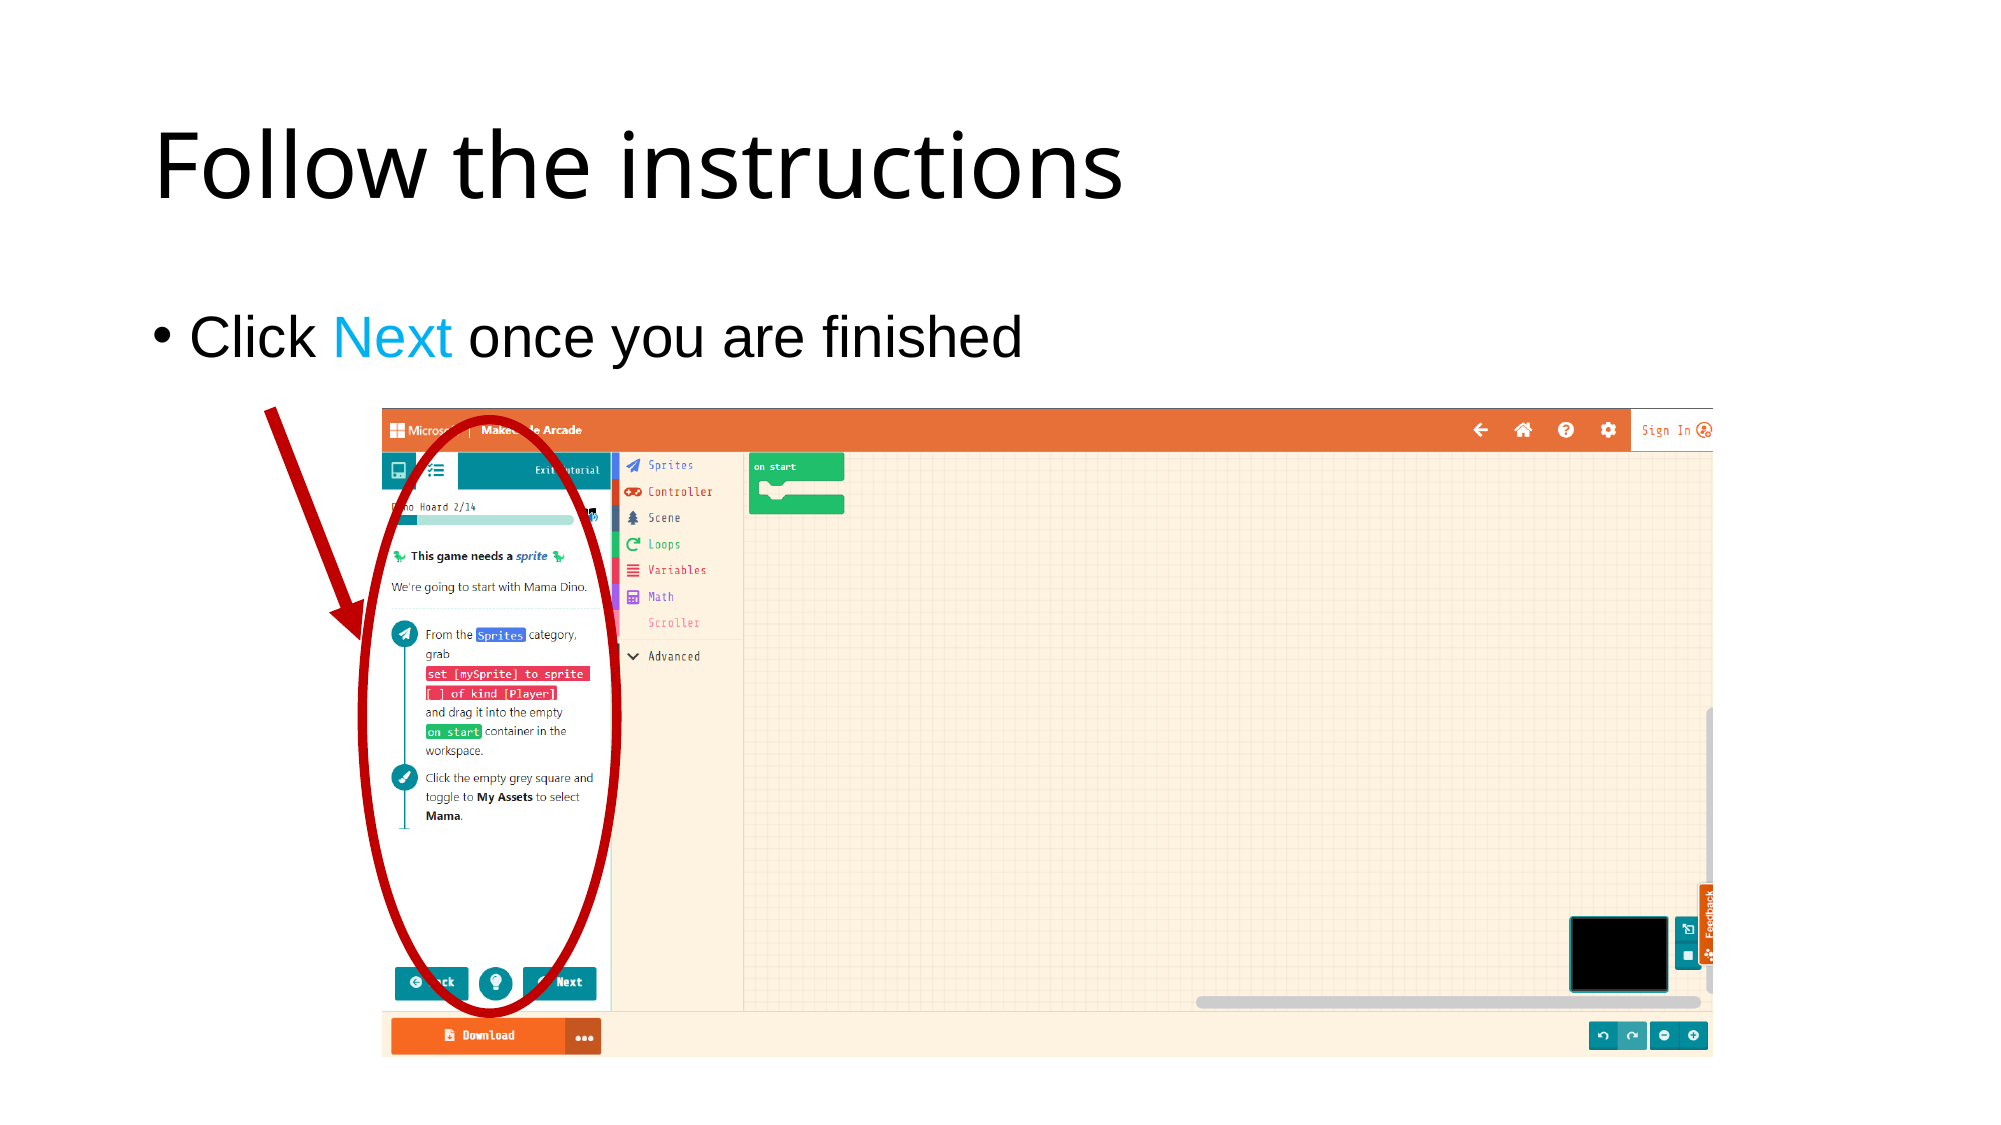

# Follow the instructions
Click Next once you are finished